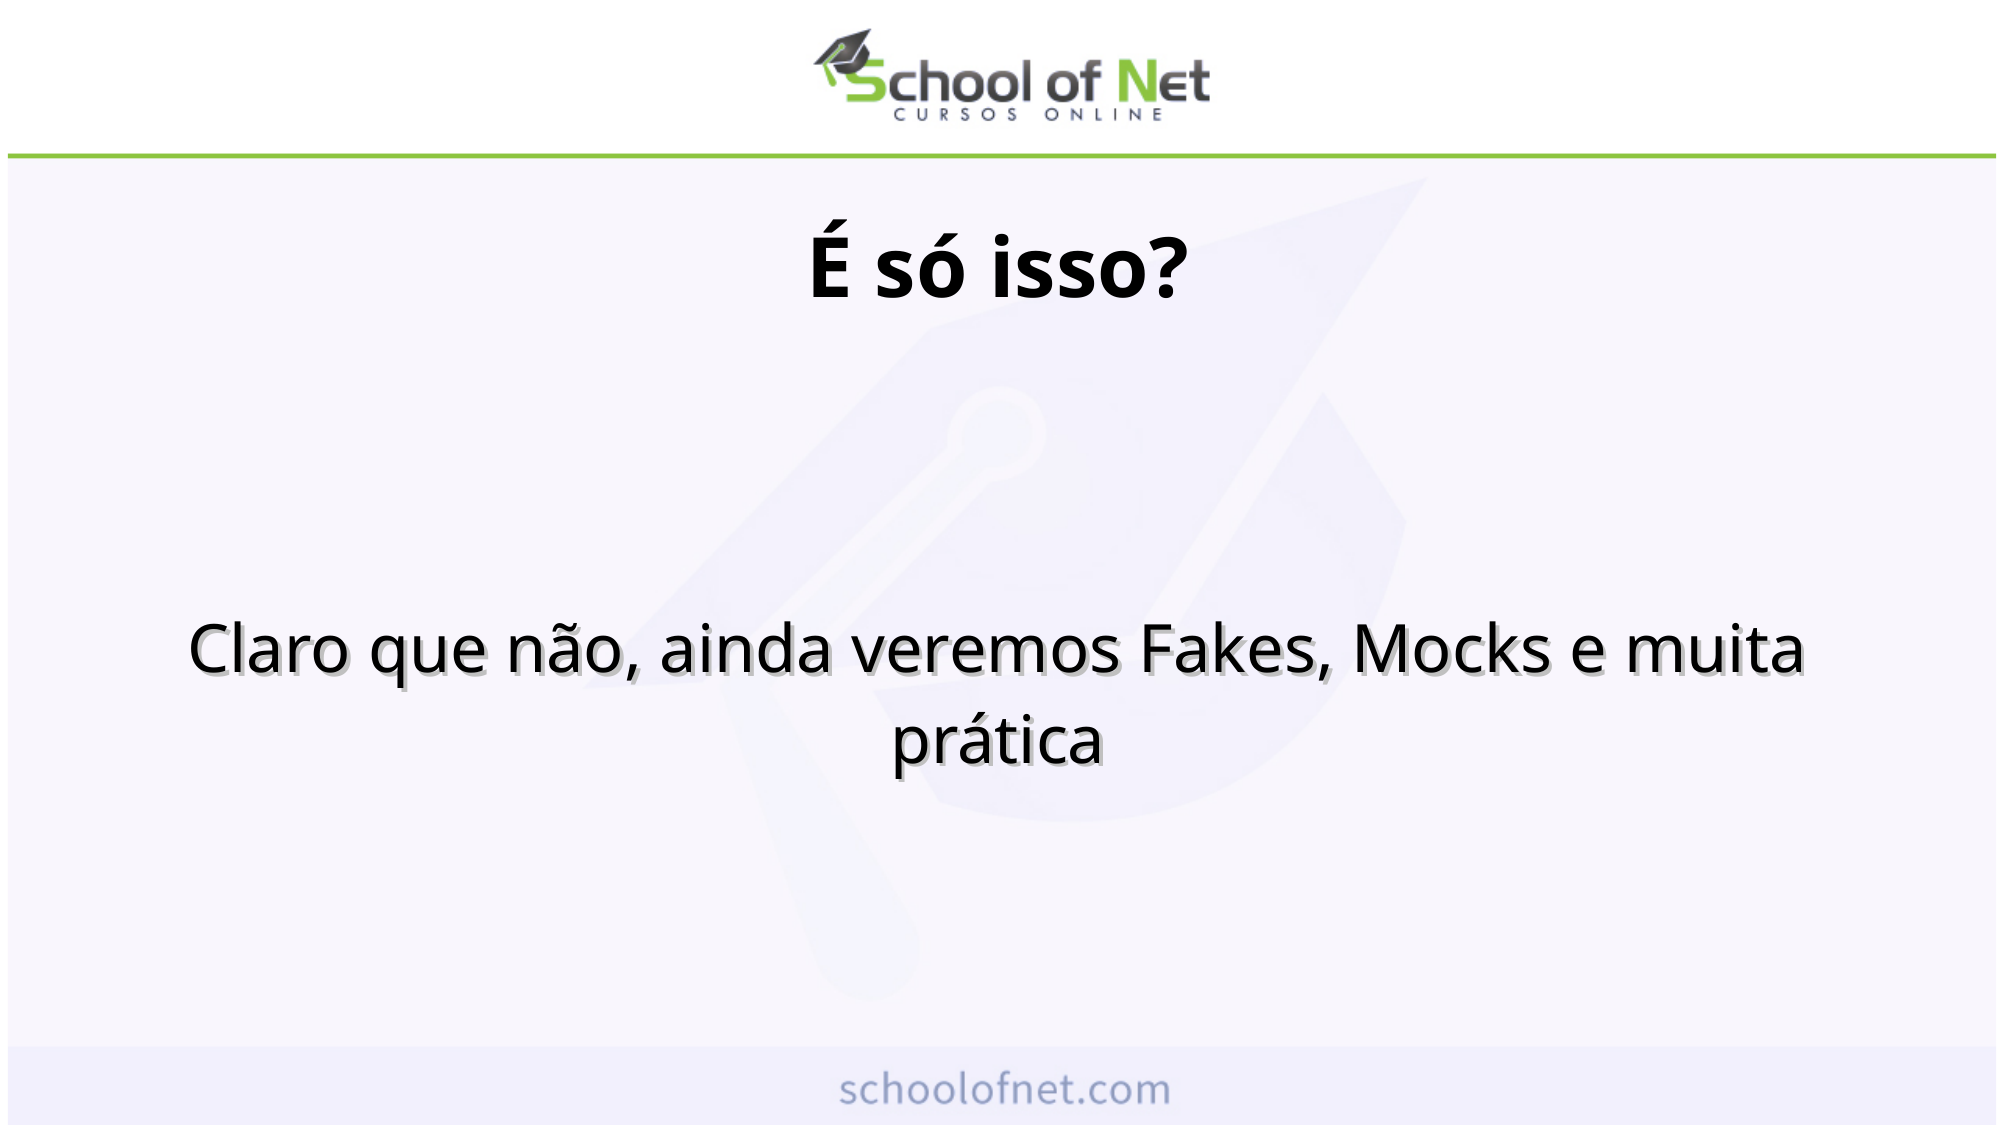

# É só isso?
Claro que não, ainda veremos Fakes, Mocks e muita prática